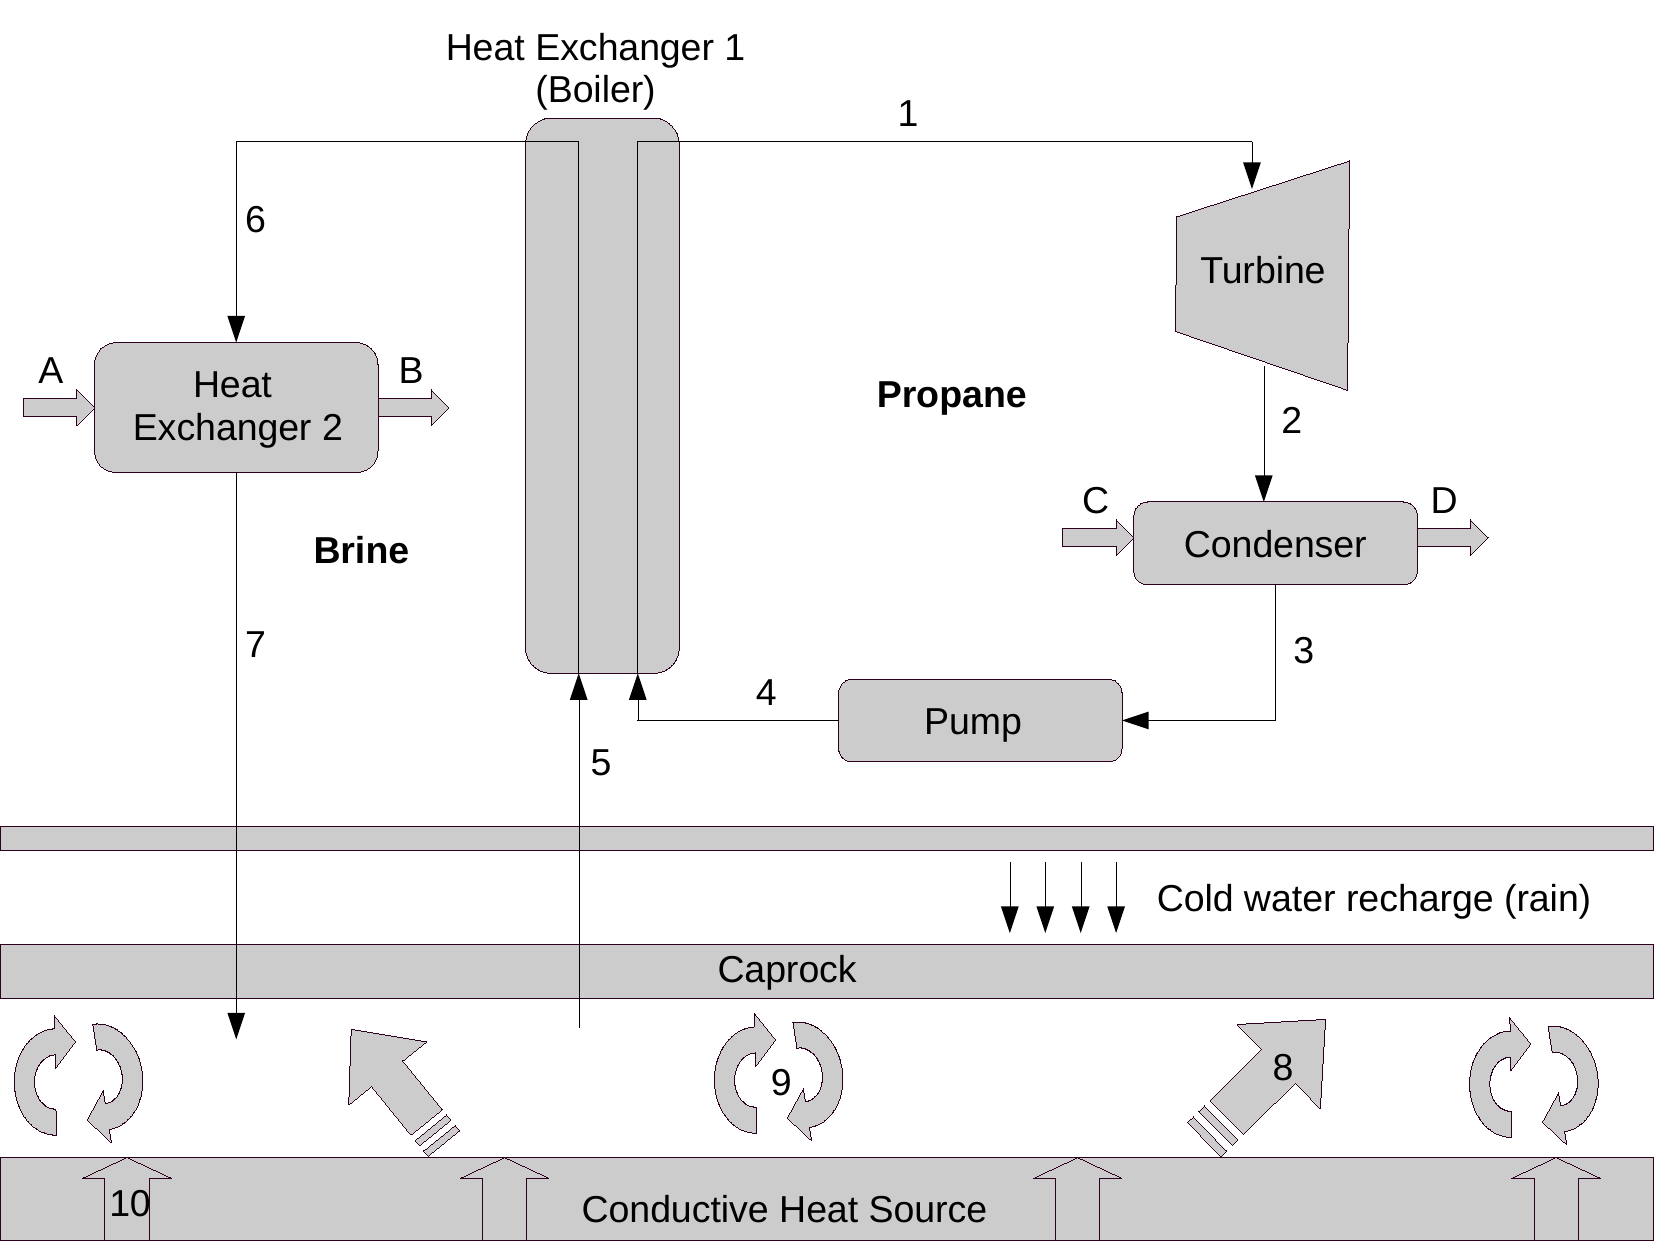

Heat Exchanger 1
(Boiler)
1
6
Turbine
A
B
Heat
Exchanger 2
Propane
2
C
D
Condenser
Brine
7
3
4
Pump
5
Cold water recharge (rain)
Caprock
8
9
10
Conductive Heat Source